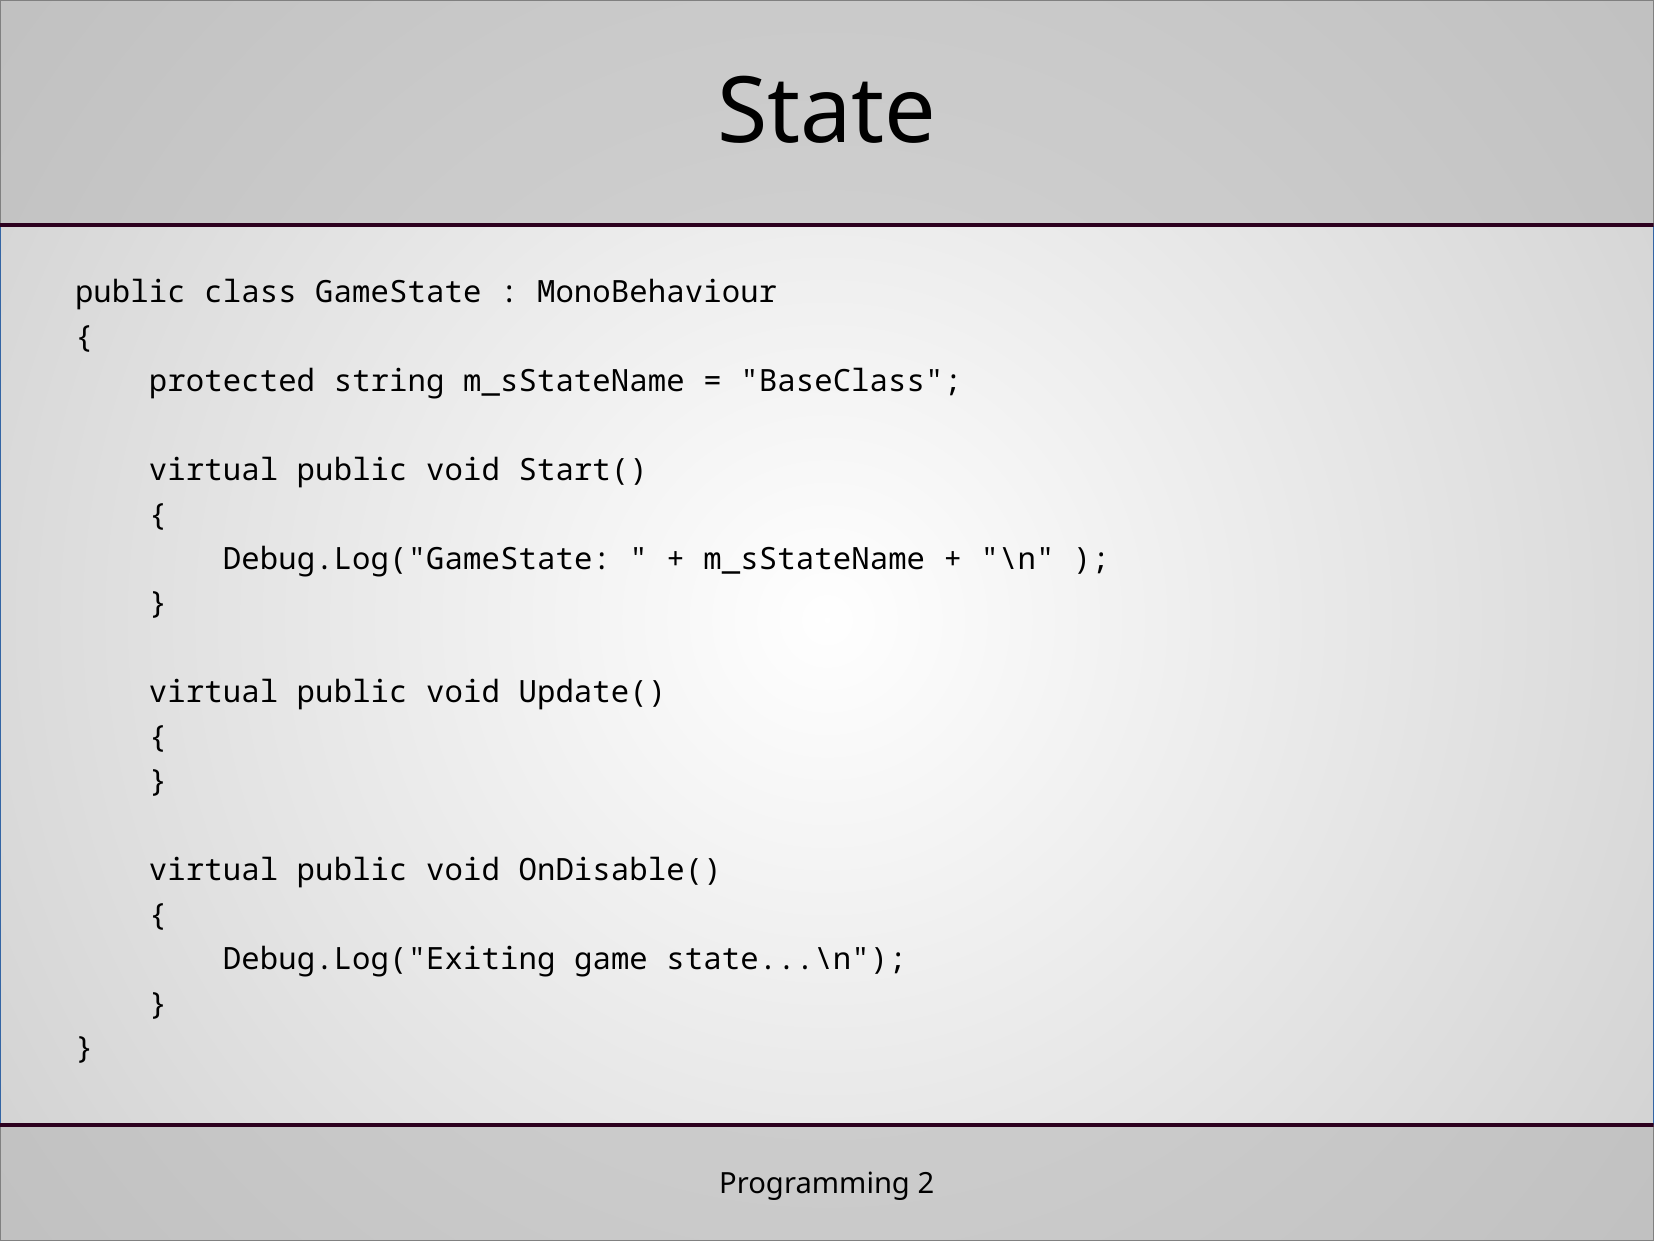

# State
public class GameState : MonoBehaviour
{
 protected string m_sStateName = "BaseClass";
 virtual public void Start()
 {
 Debug.Log("GameState: " + m_sStateName + "\n" );
 }
 virtual public void Update()
 {
 }
 virtual public void OnDisable()
 {
 Debug.Log("Exiting game state...\n");
 }
}